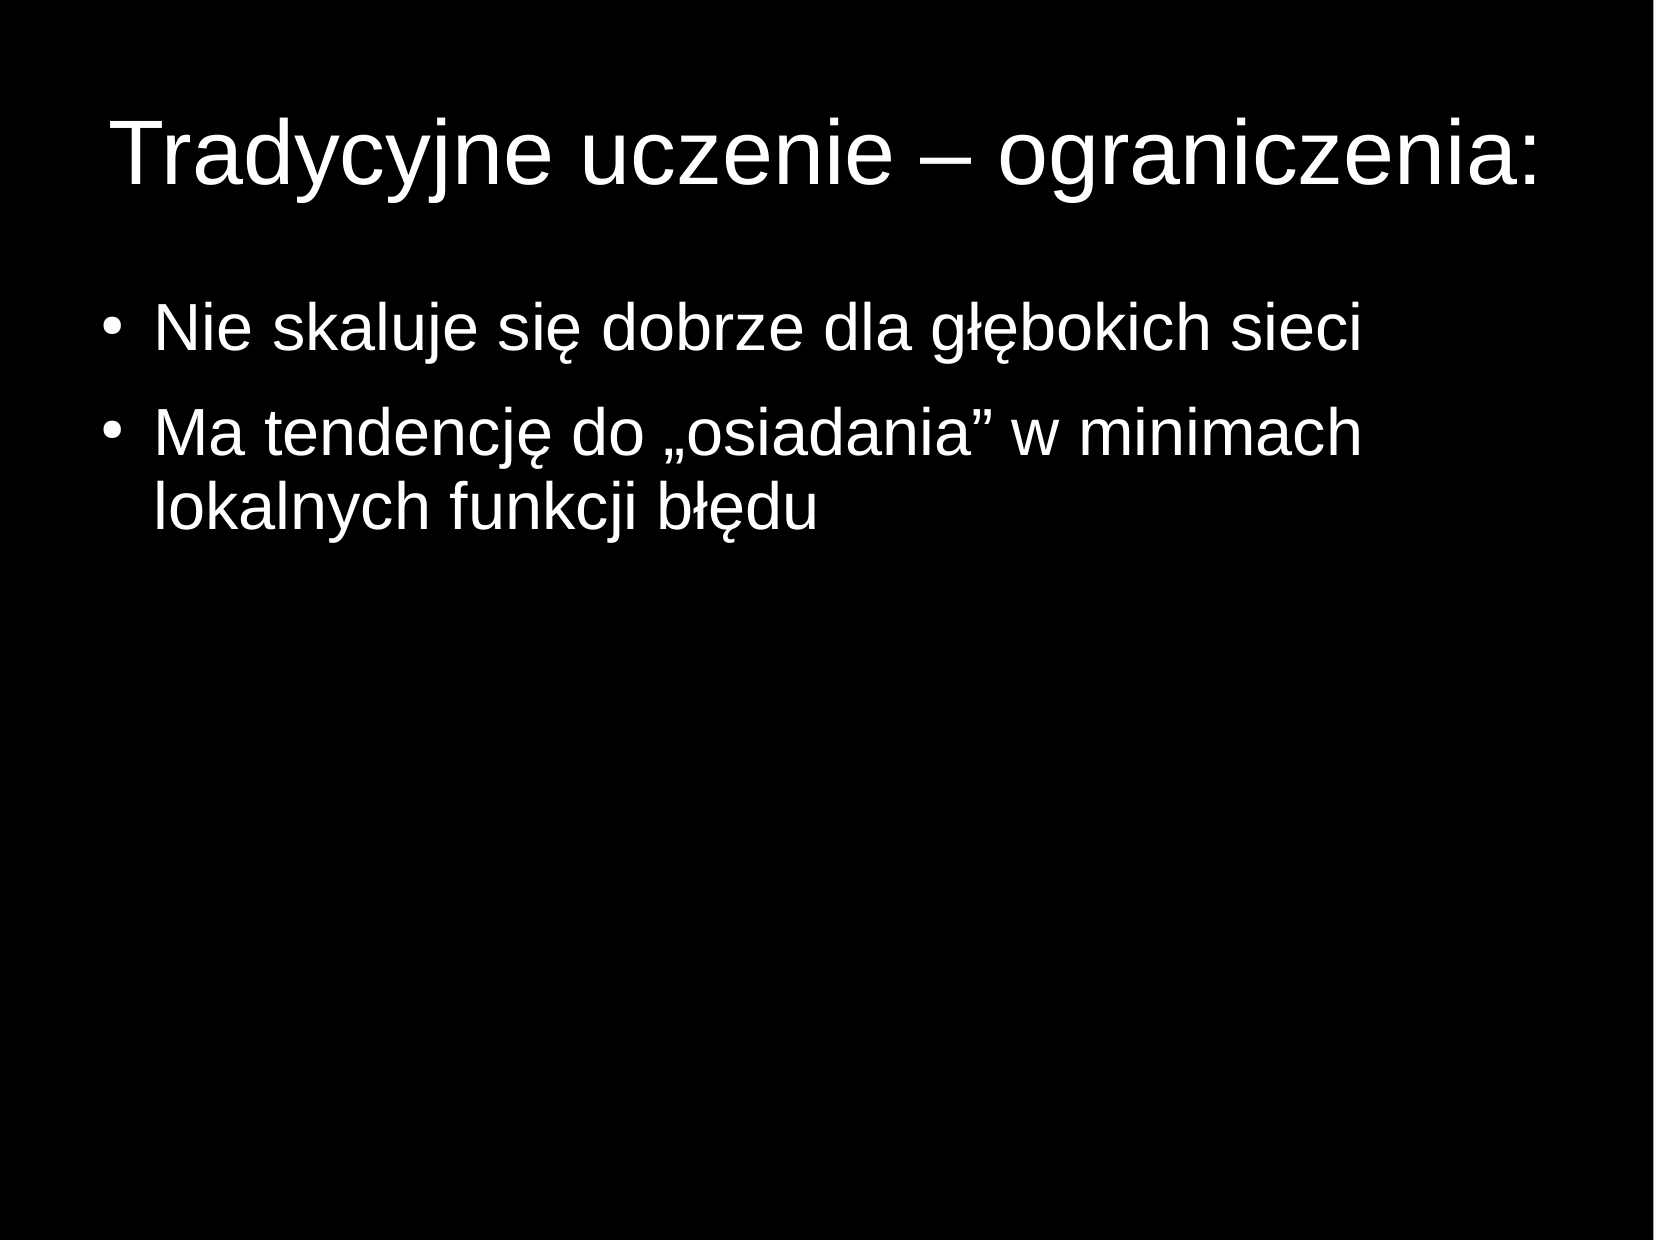

# Tradycyjne uczenie – ograniczenia:
Nie skaluje się dobrze dla głębokich sieci
Ma tendencję do „osiadania” w minimach lokalnych funkcji błędu